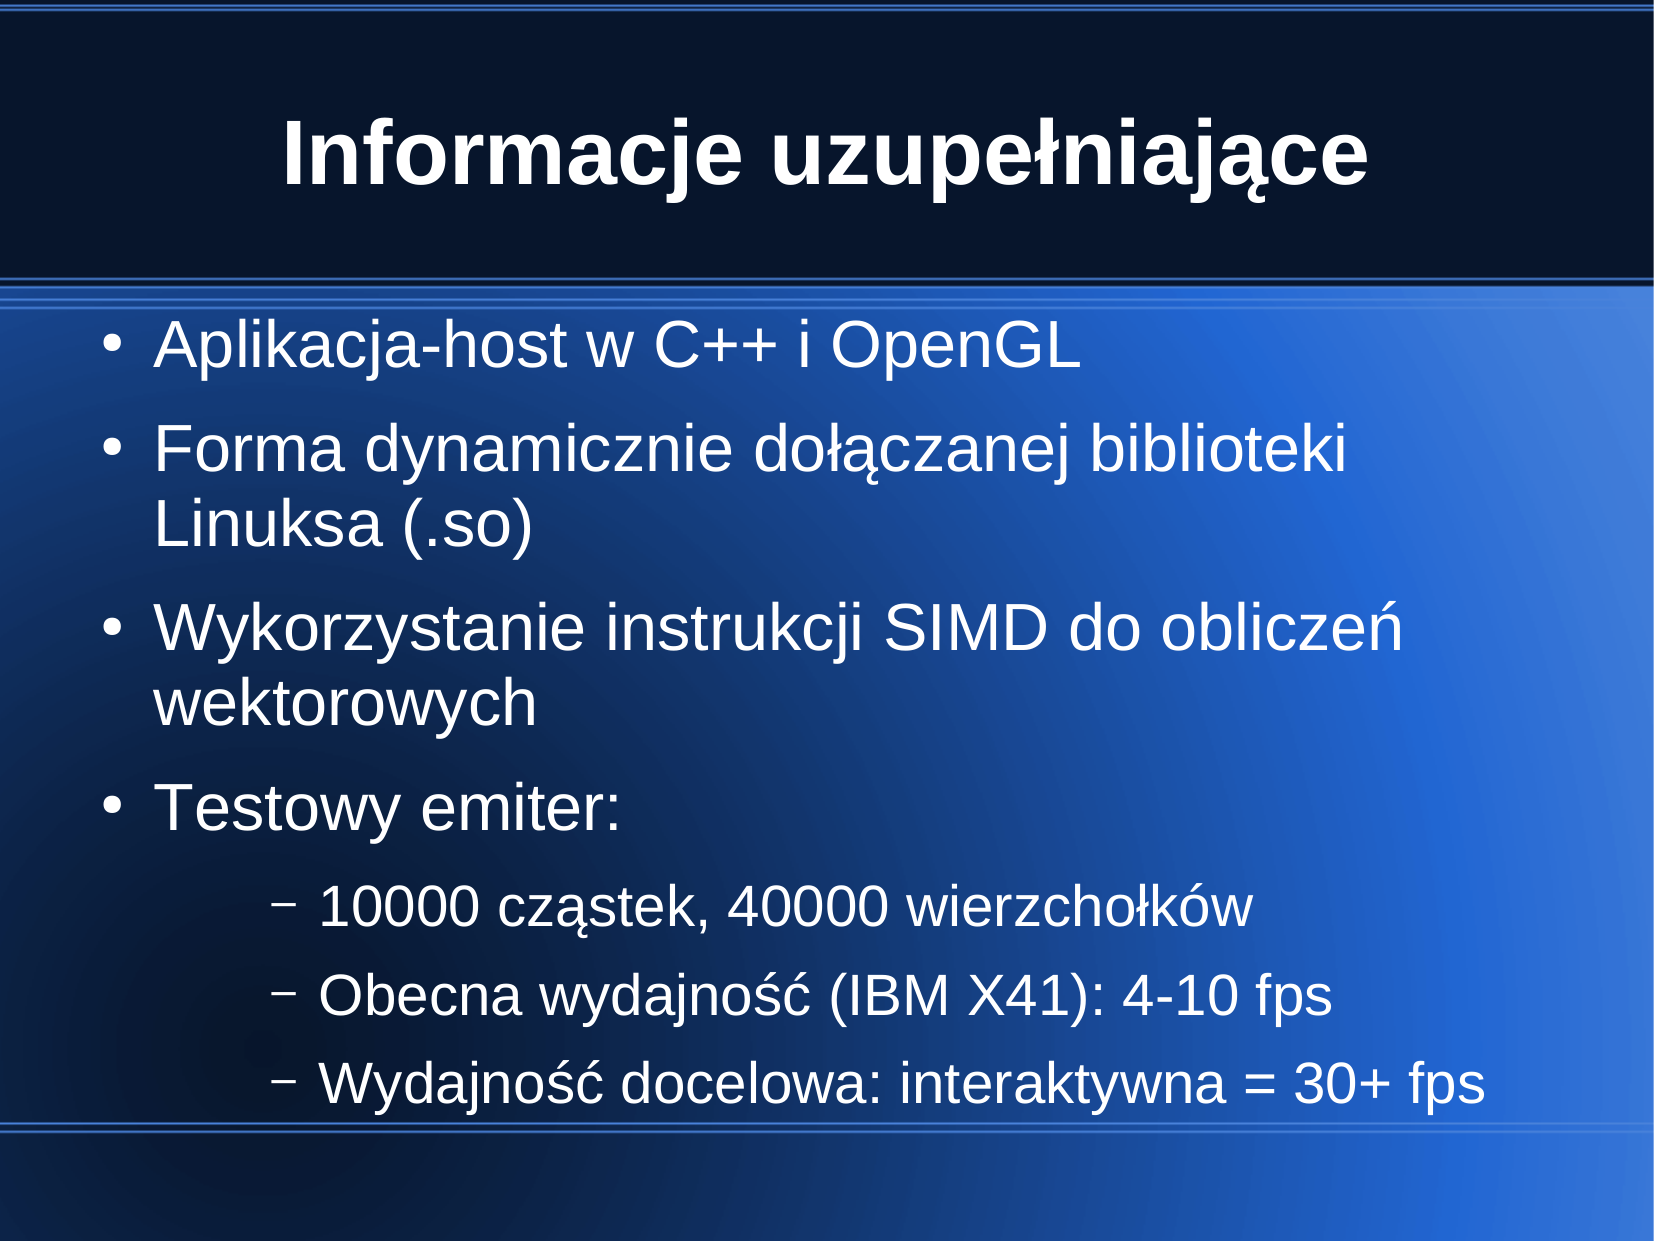

# Informacje uzupełniające
Aplikacja-host w C++ i OpenGL
Forma dynamicznie dołączanej biblioteki Linuksa (.so)
Wykorzystanie instrukcji SIMD do obliczeń wektorowych
Testowy emiter:
10000 cząstek, 40000 wierzchołków
Obecna wydajność (IBM X41): 4-10 fps
Wydajność docelowa: interaktywna = 30+ fps